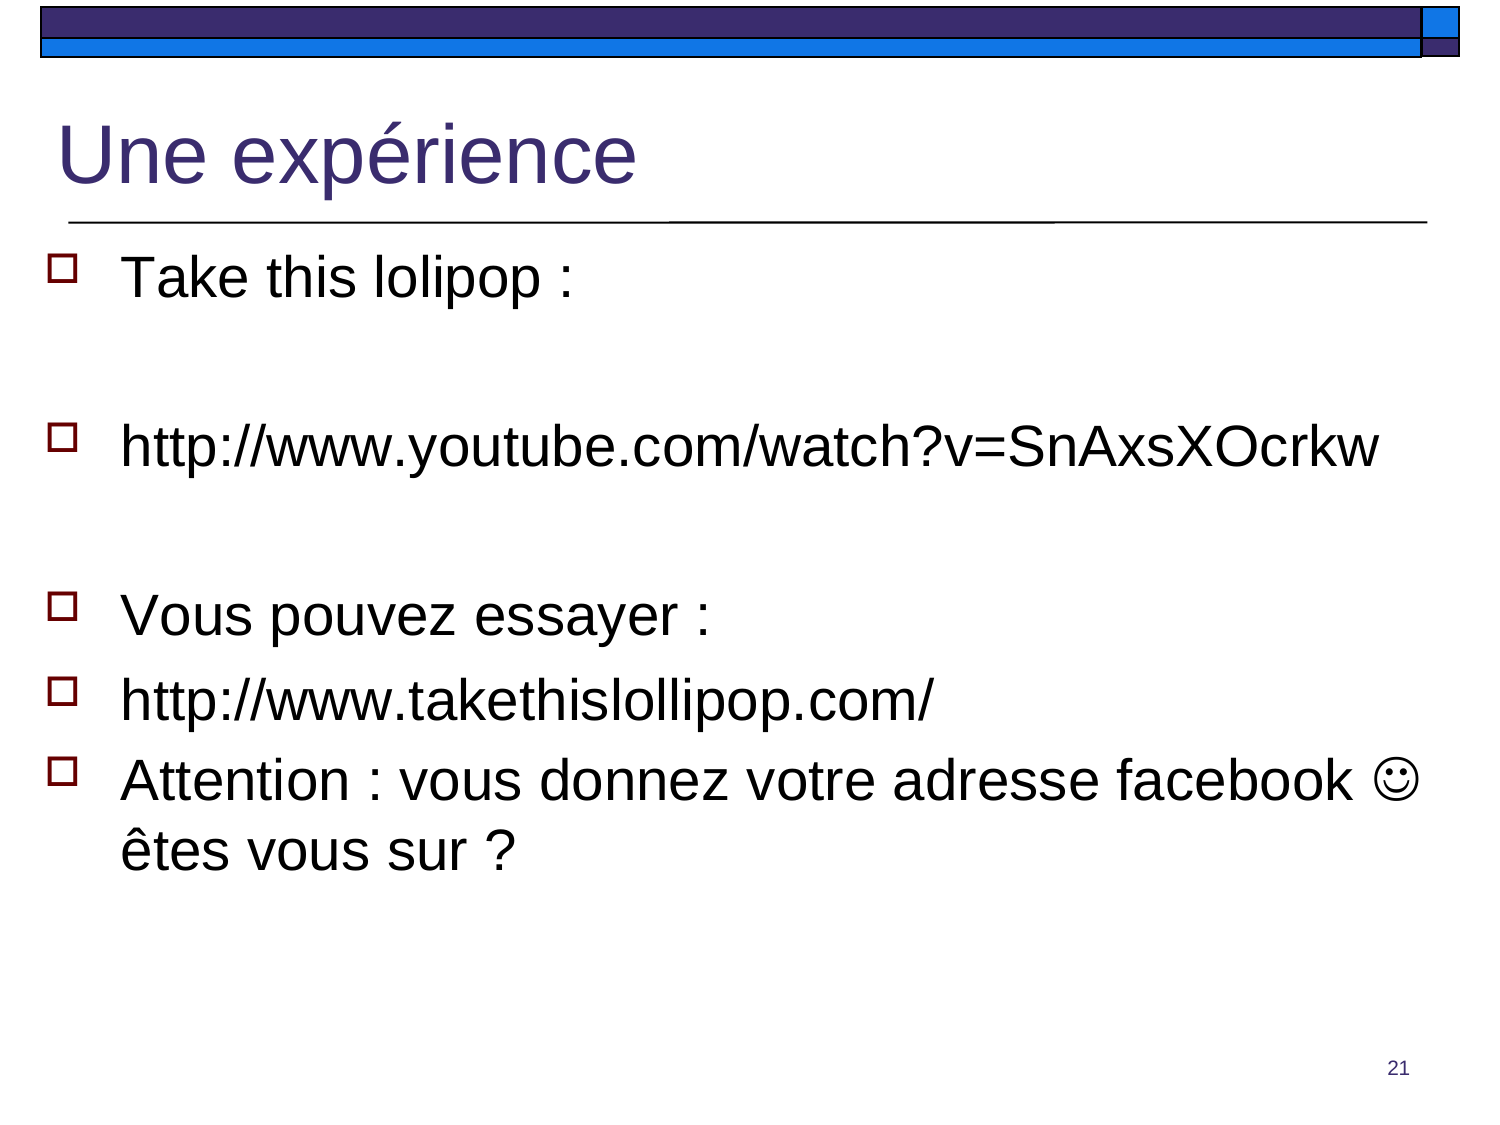

Une expérience
Take this lolipop :
http://www.youtube.com/watch?v=SnAxsXOcrkw
Vous pouvez essayer :
http://www.takethislollipop.com/
Attention : vous donnez votre adresse facebook  êtes vous sur ?